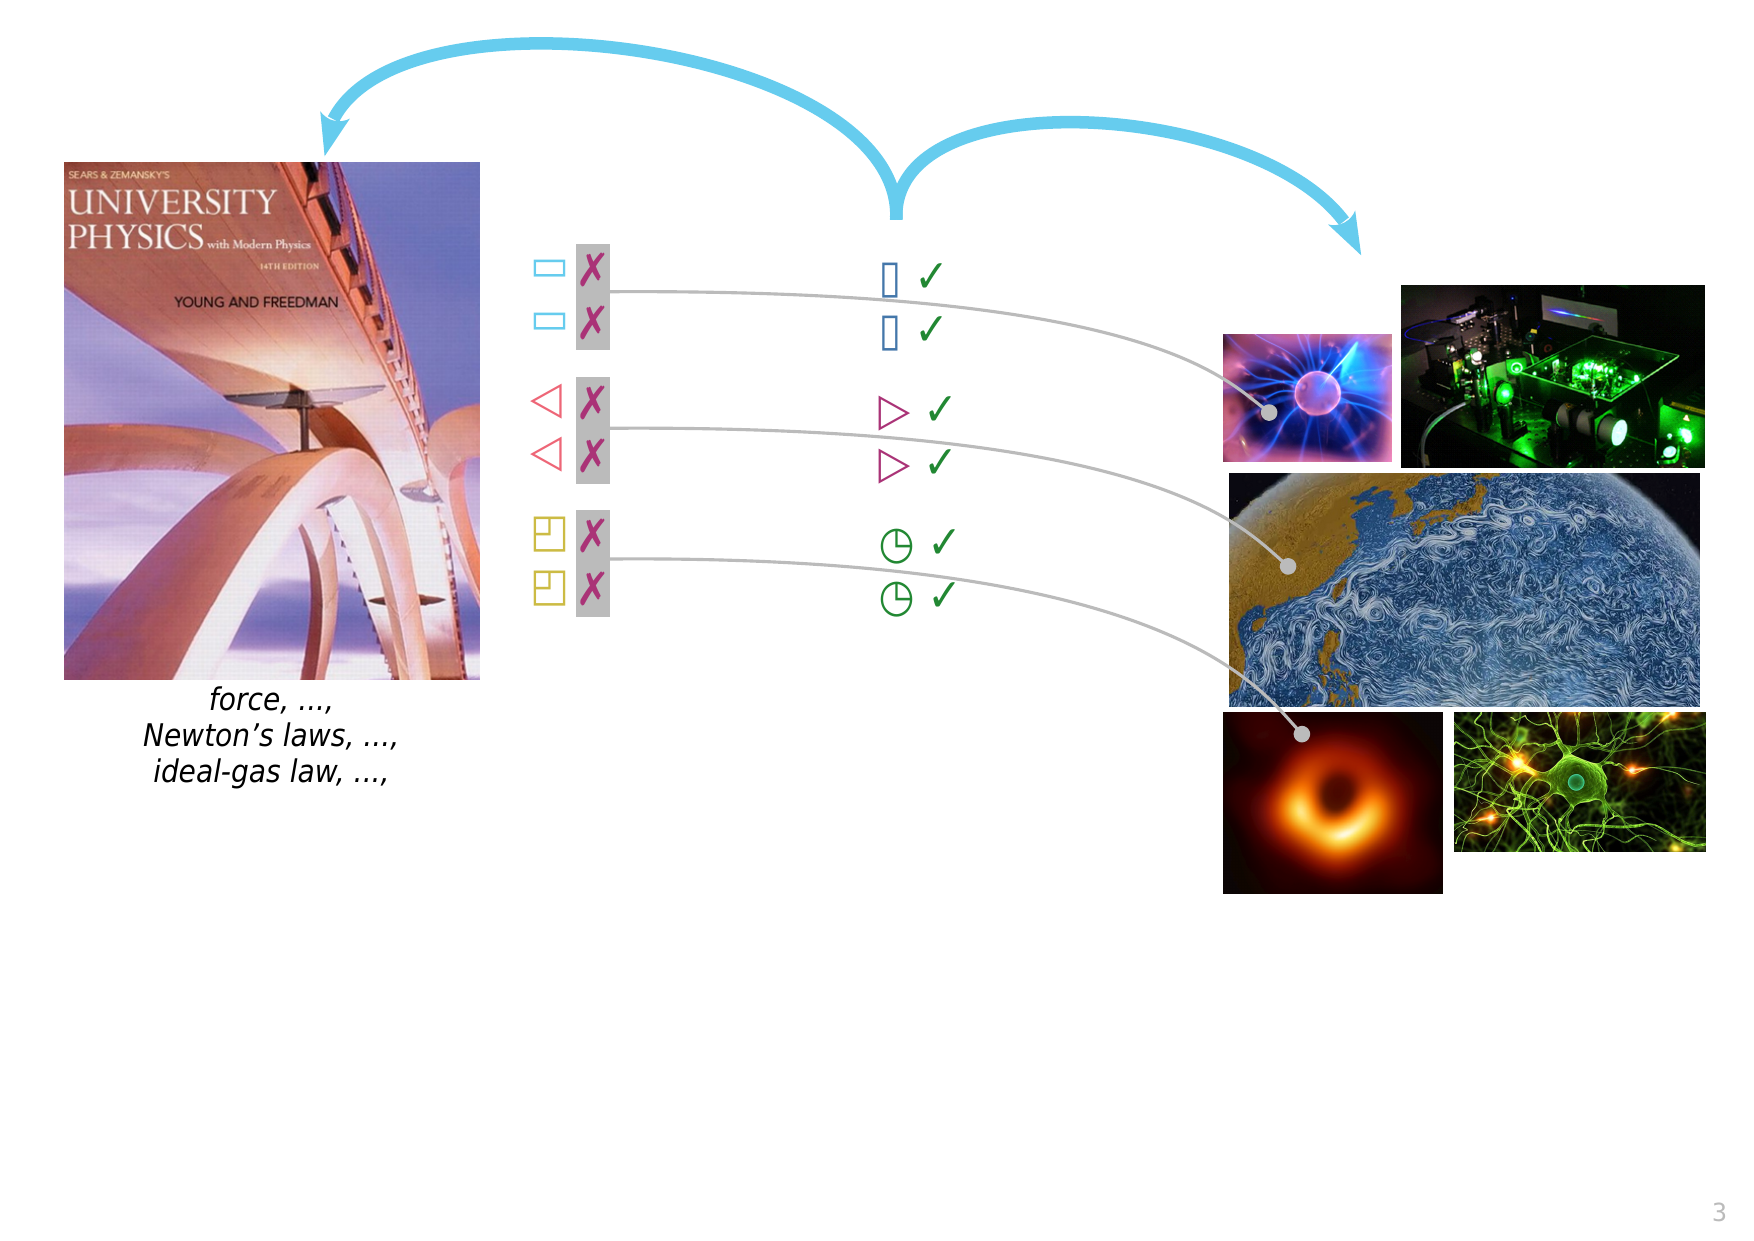

▭
▭
◁
◁
◰
◰
✓
✓
✓
✓
✓
✓
✗
✗
✗
✗
✗
✗
▯ ✓
▯ ✓
▷ ✓
▷ ✓
◷ ✓
◷ ✓
force, ...,
Newton’s laws, ...,
ideal-gas law, ...,